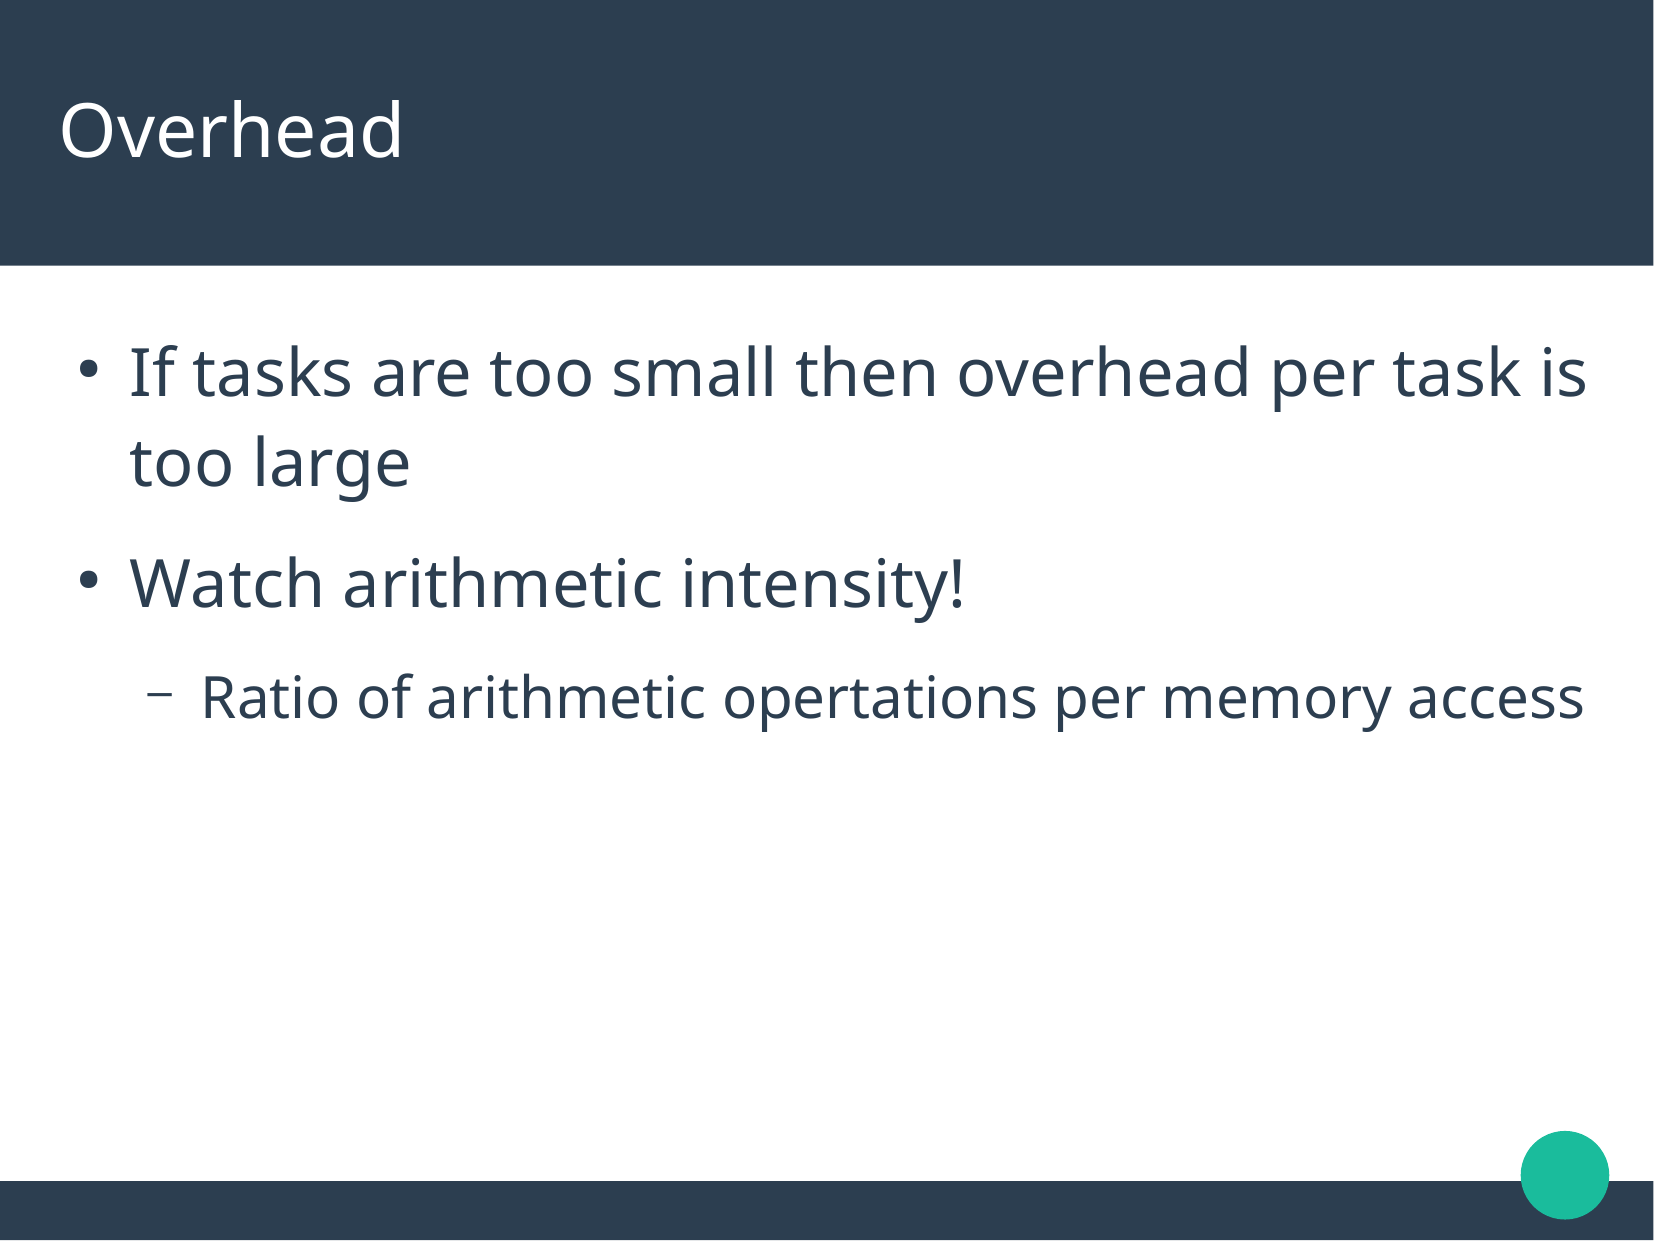

# Overhead
If tasks are too small then overhead per task is too large
Watch arithmetic intensity!
Ratio of arithmetic opertations per memory access